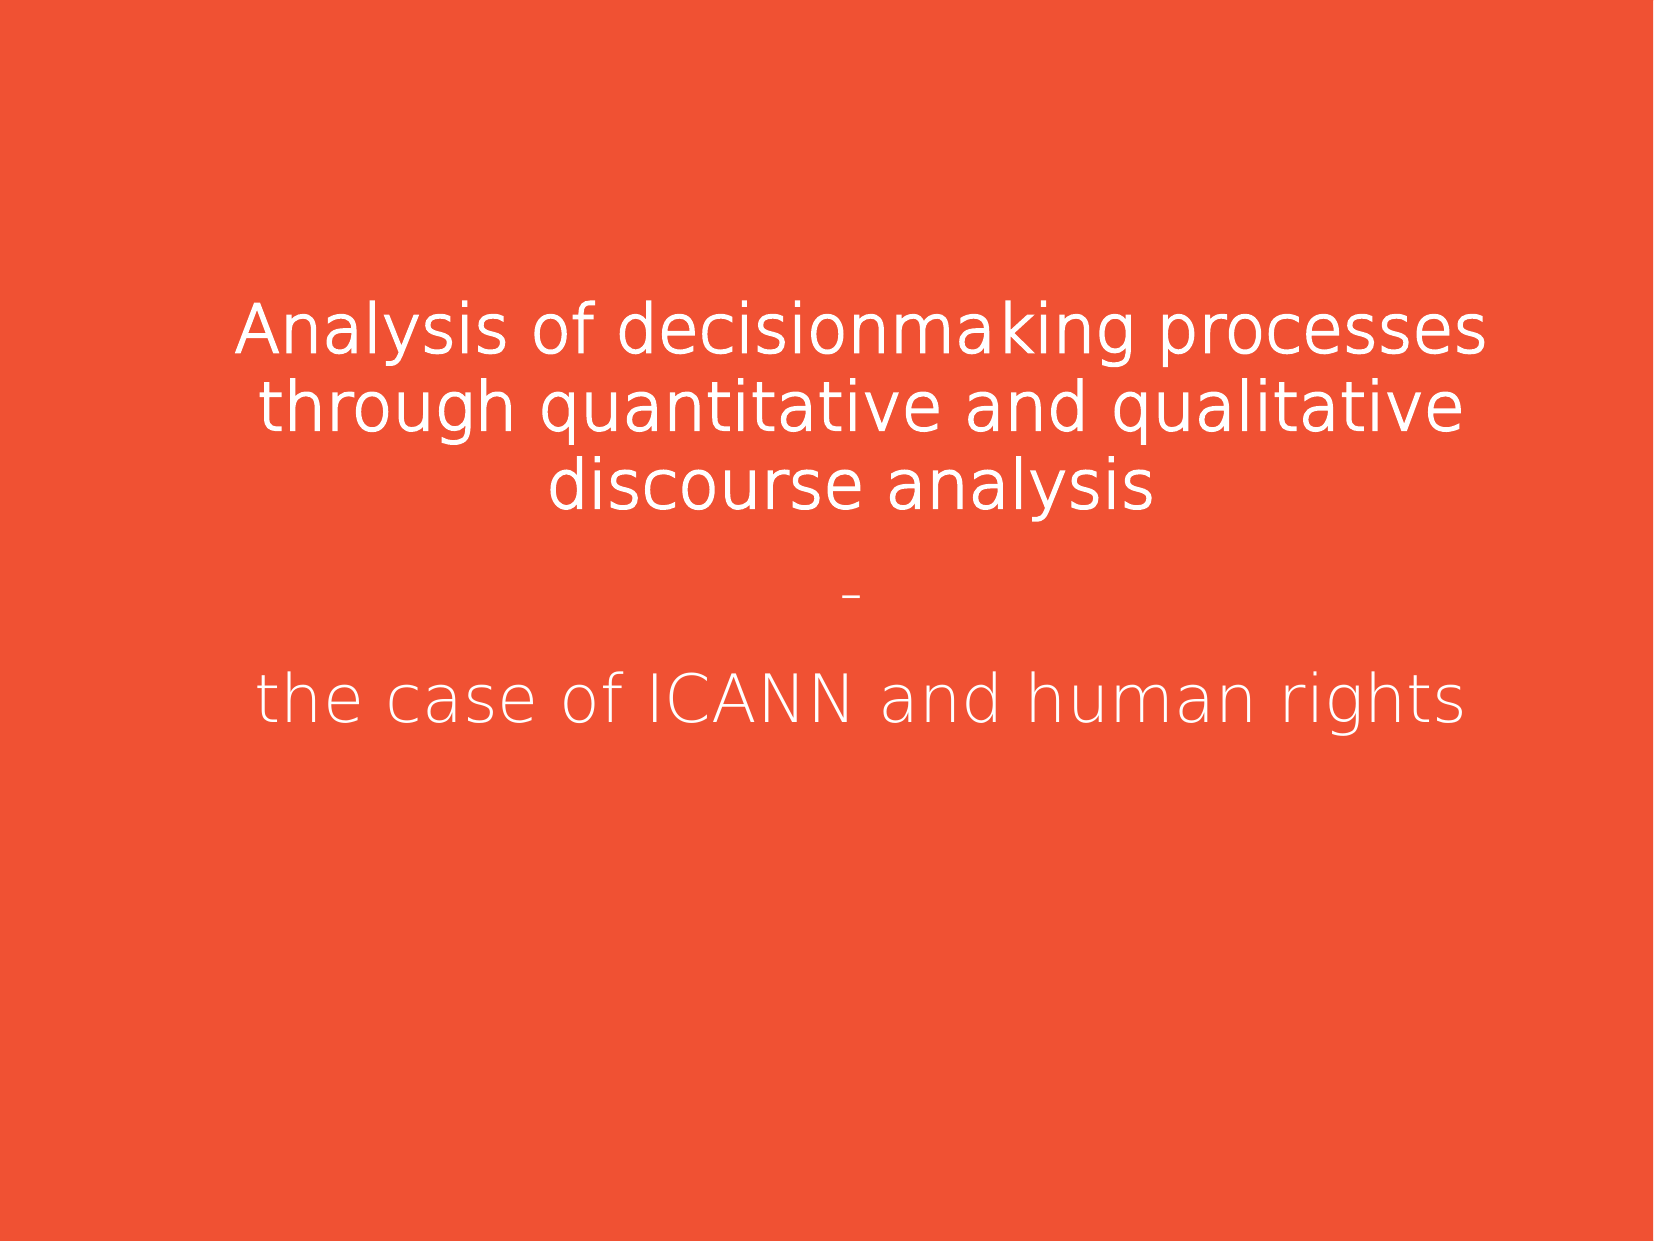

#
Analysis of decisionmaking processes through quantitative and qualitative discourse analysis
-
the case of ICANN and human rights